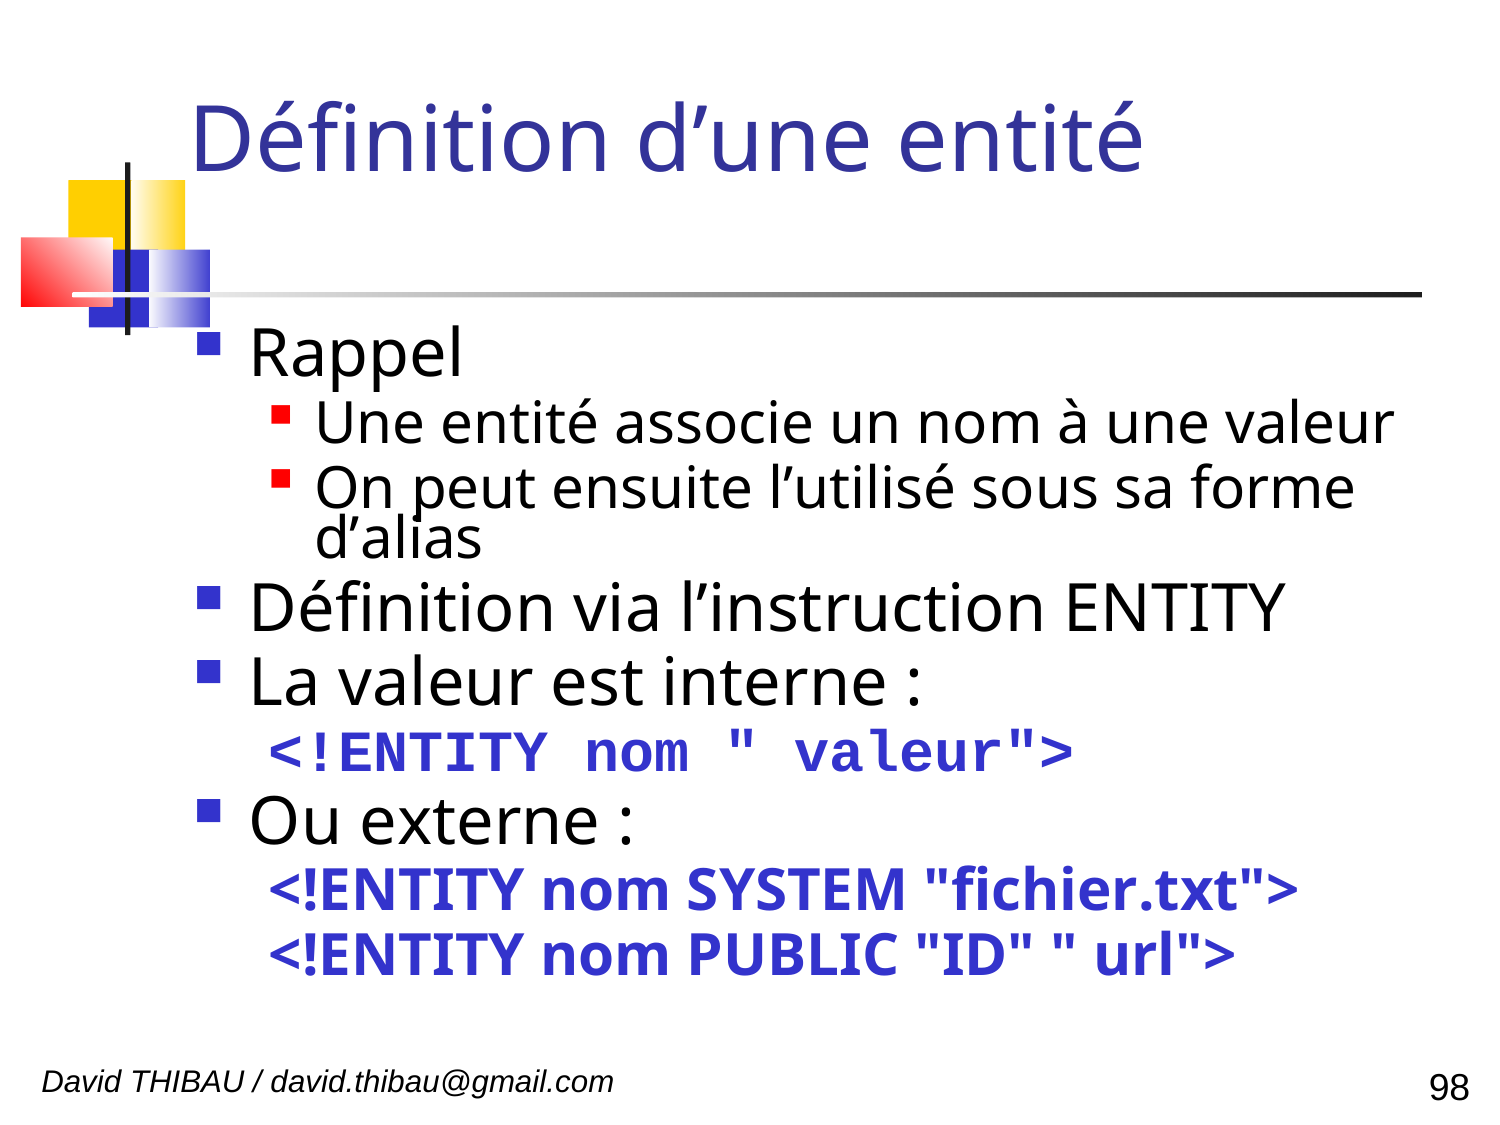

# Définition d’une entité
Rappel
Une entité associe un nom à une valeur
On peut ensuite l’utilisé sous sa forme d’alias
Définition via l’instruction ENTITY
La valeur est interne :
<!ENTITY nom " valeur">
Ou externe :
<!ENTITY nom SYSTEM "fichier.txt">
<!ENTITY nom PUBLIC "ID" " url">